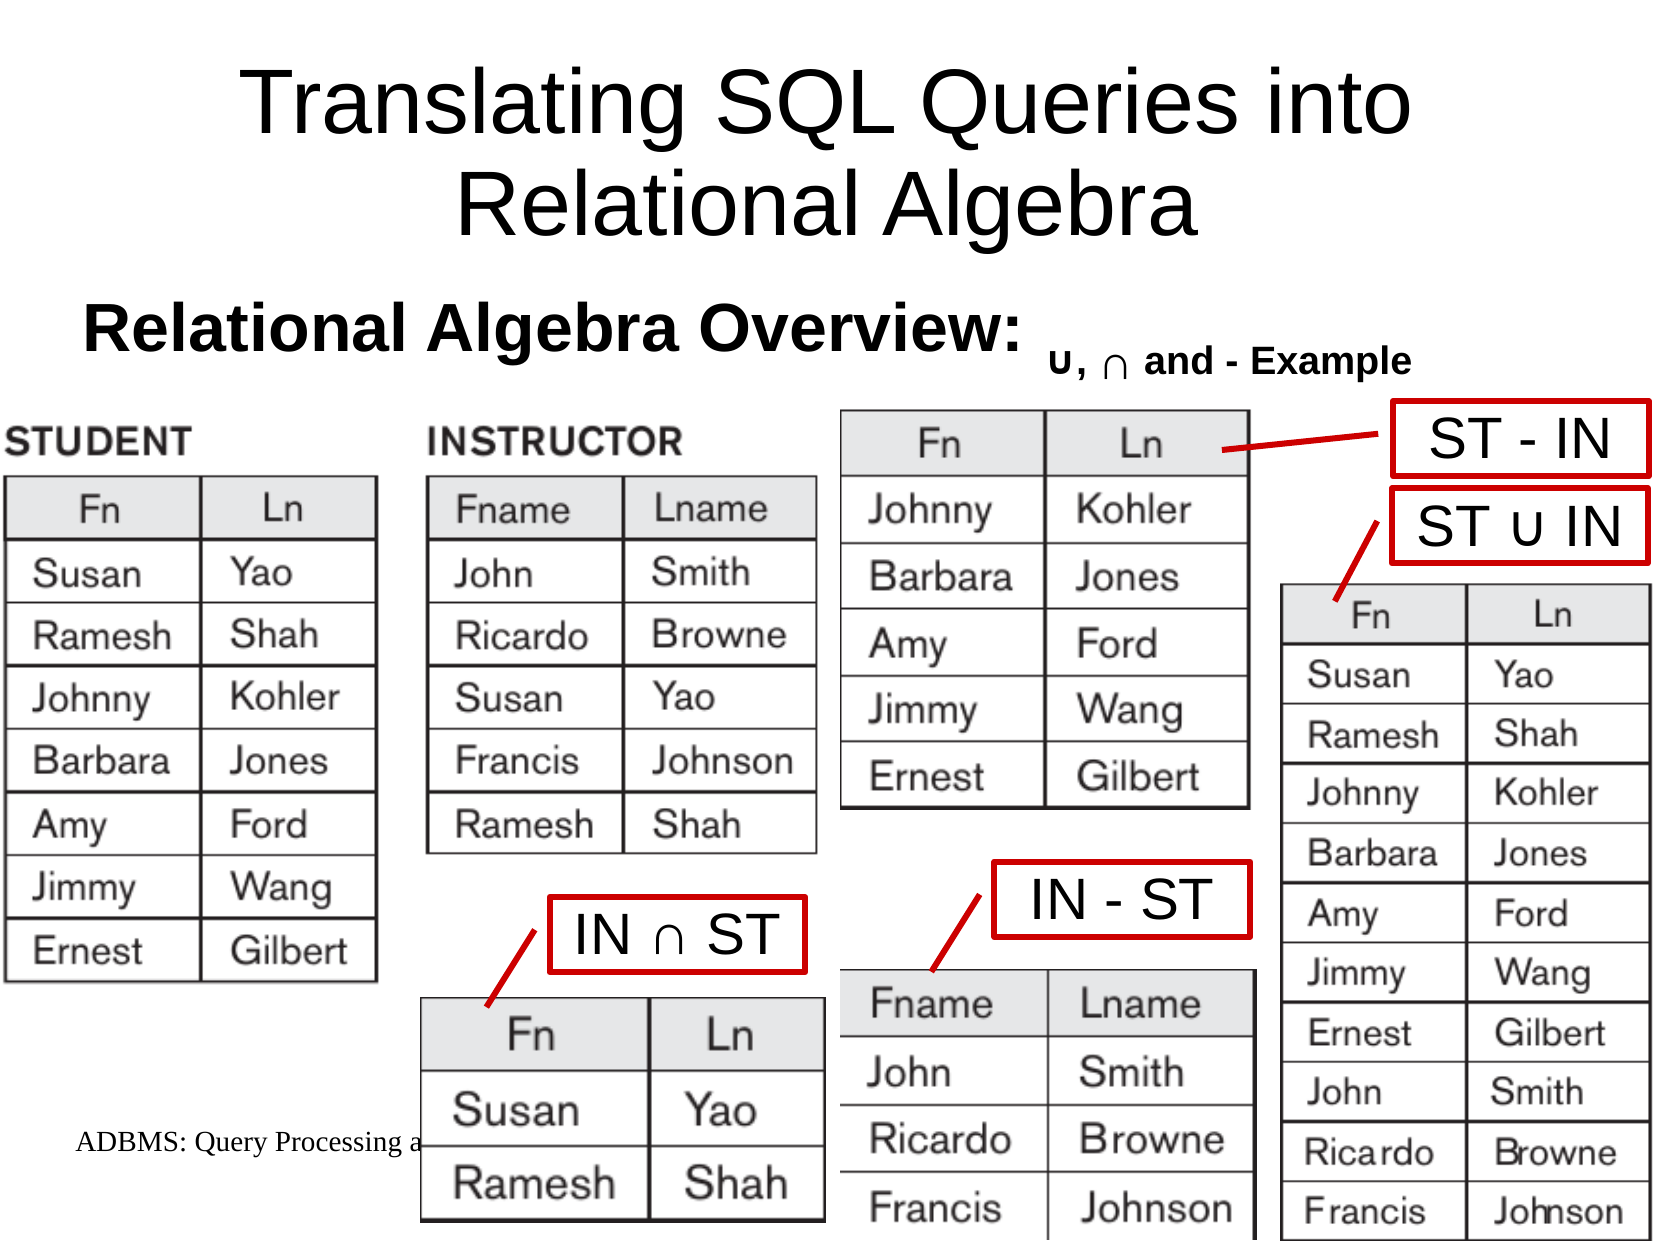

# Translating SQL Queries into Relational Algebra
Relational Algebra Overview: ∪, ∩ and - Example
ST - IN
ST ∪ IN
IN - ST
IN ∩ ST